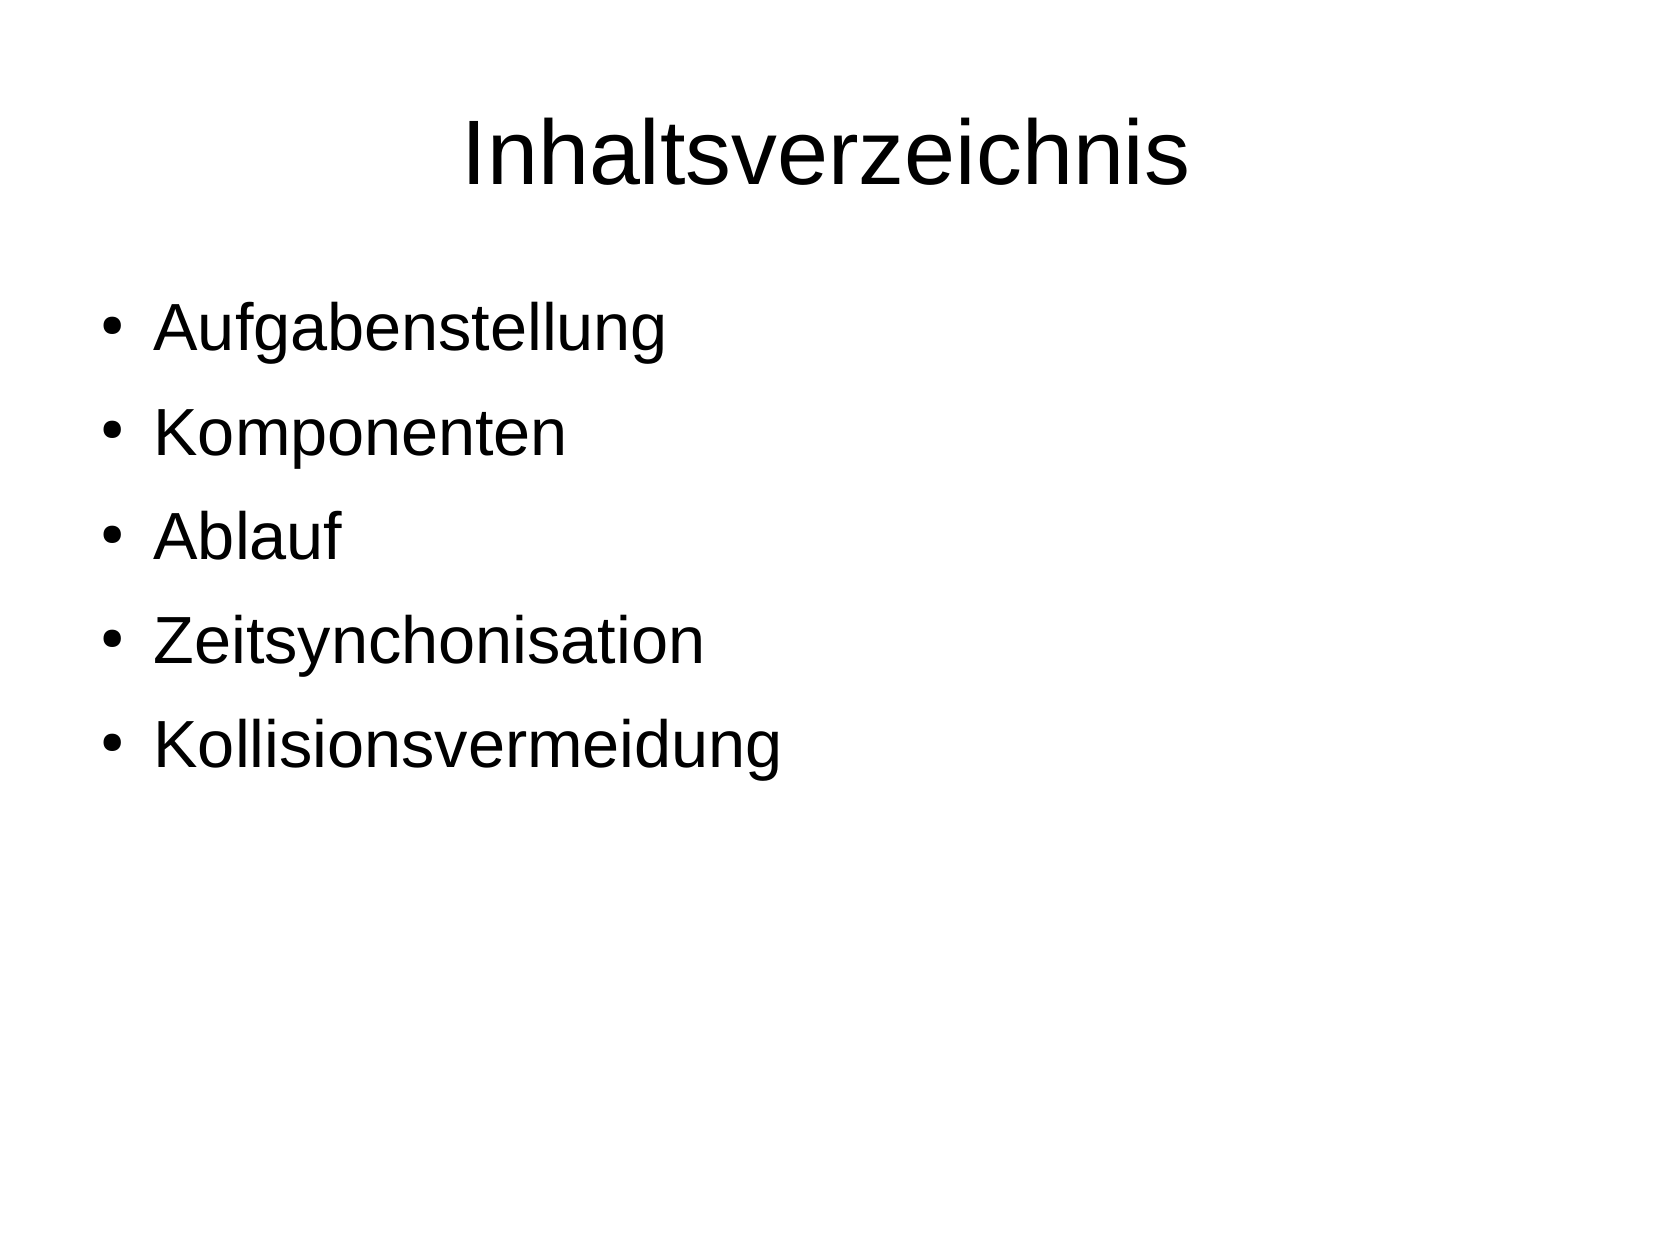

# Inhaltsverzeichnis
Aufgabenstellung
Komponenten
Ablauf
Zeitsynchonisation
Kollisionsvermeidung